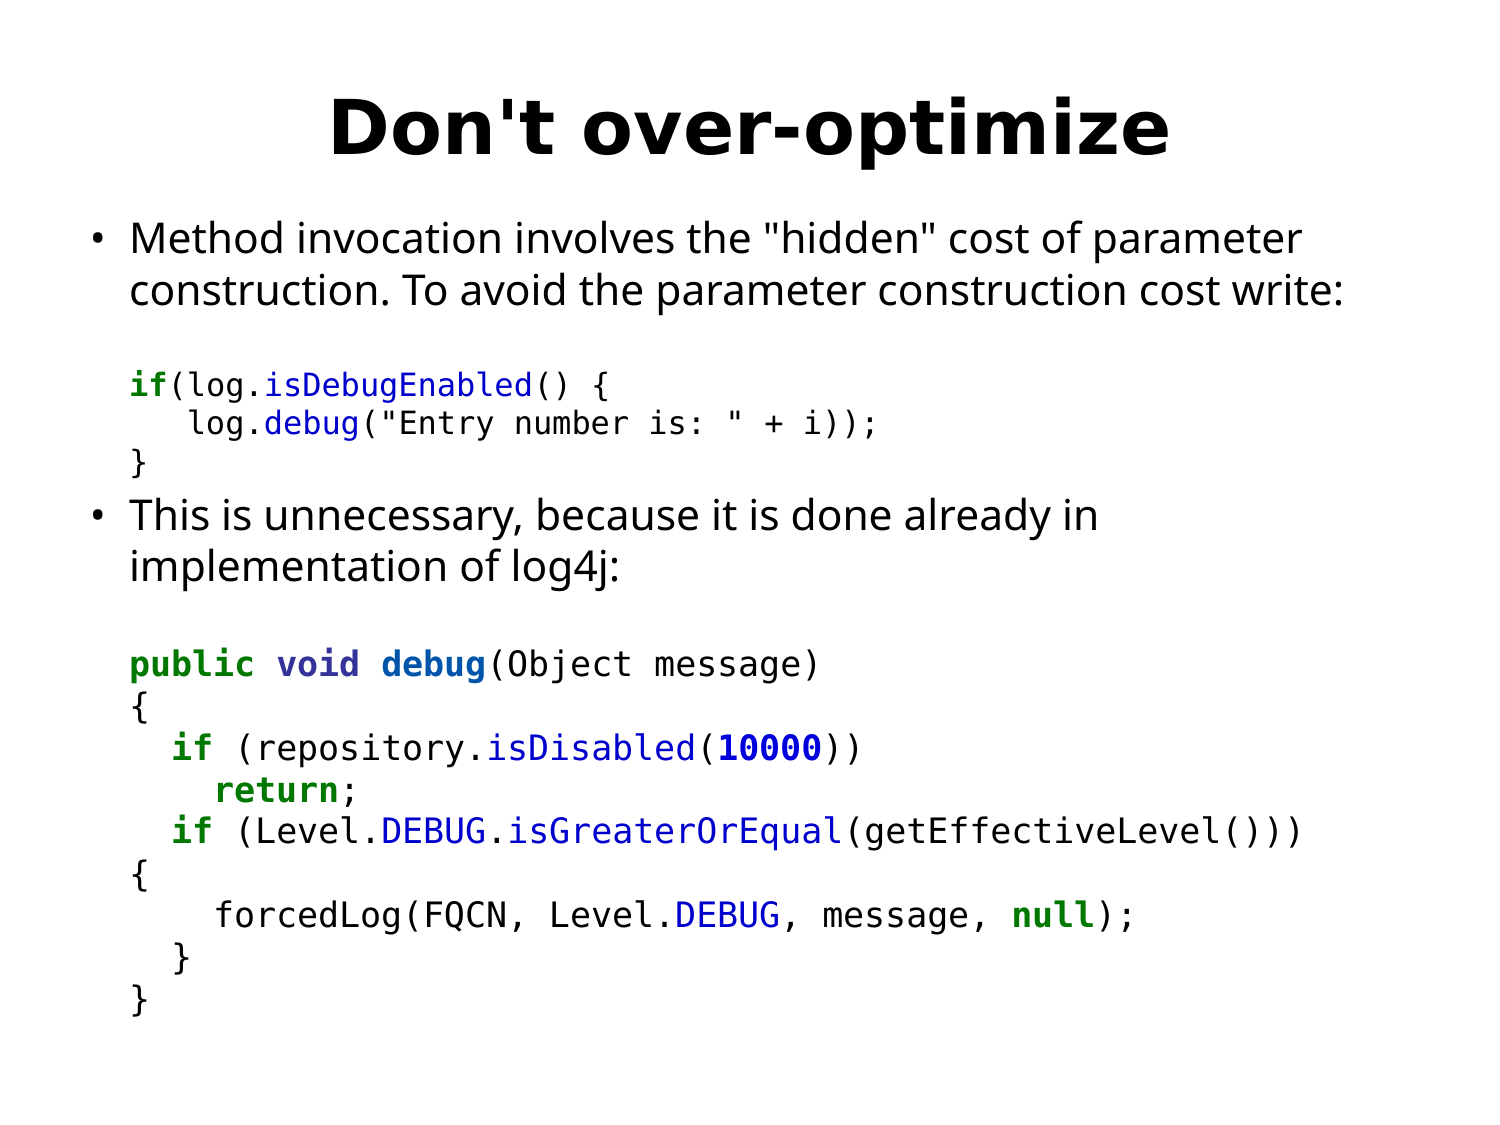

# Don't over-optimize
Method invocation involves the "hidden" cost of parameter construction. To avoid the parameter construction cost write:
if(log.isDebugEnabled() {
 log.debug("Entry number is: " + i));
}
This is unnecessary, because it is done already in implementation of log4j:
public void debug(Object message)
{
 if (repository.isDisabled(10000))
 return;
 if (Level.DEBUG.isGreaterOrEqual(getEffectiveLevel()))
{
 forcedLog(FQCN, Level.DEBUG, message, null);
 }
}